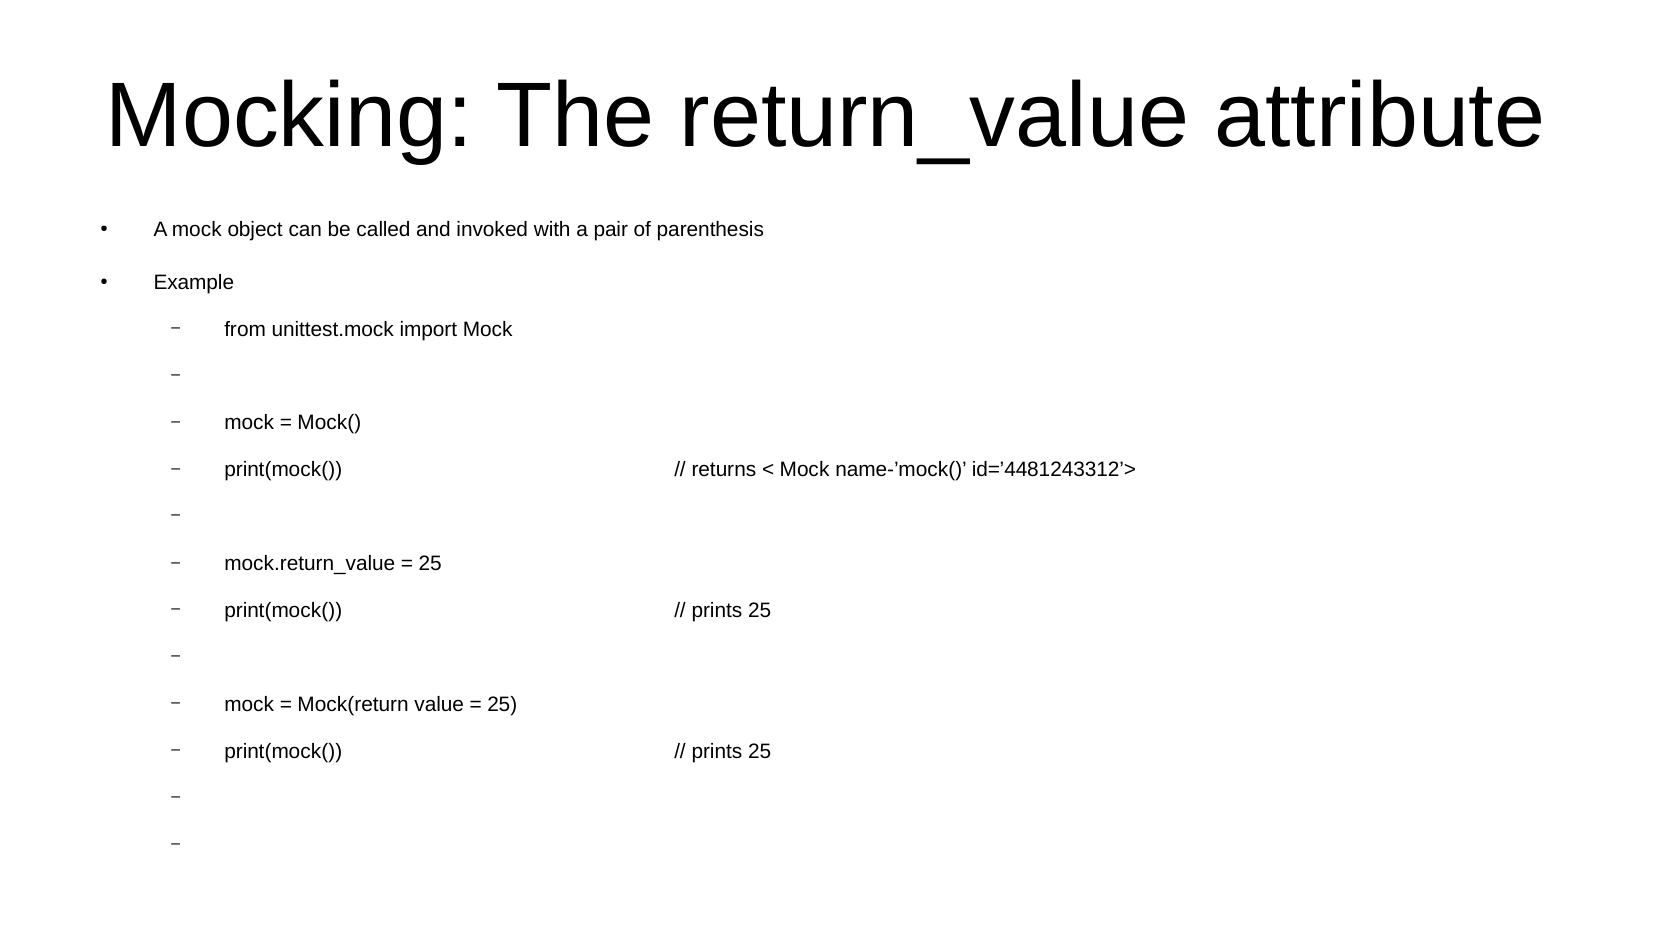

# Mocking: The return_value attribute
A mock object can be called and invoked with a pair of parenthesis
Example
from unittest.mock import Mock
mock = Mock()
print(mock())					// returns < Mock name-’mock()’ id=’4481243312’>
mock.return_value = 25
print(mock())					// prints 25
mock = Mock(return value = 25)
print(mock())					// prints 25